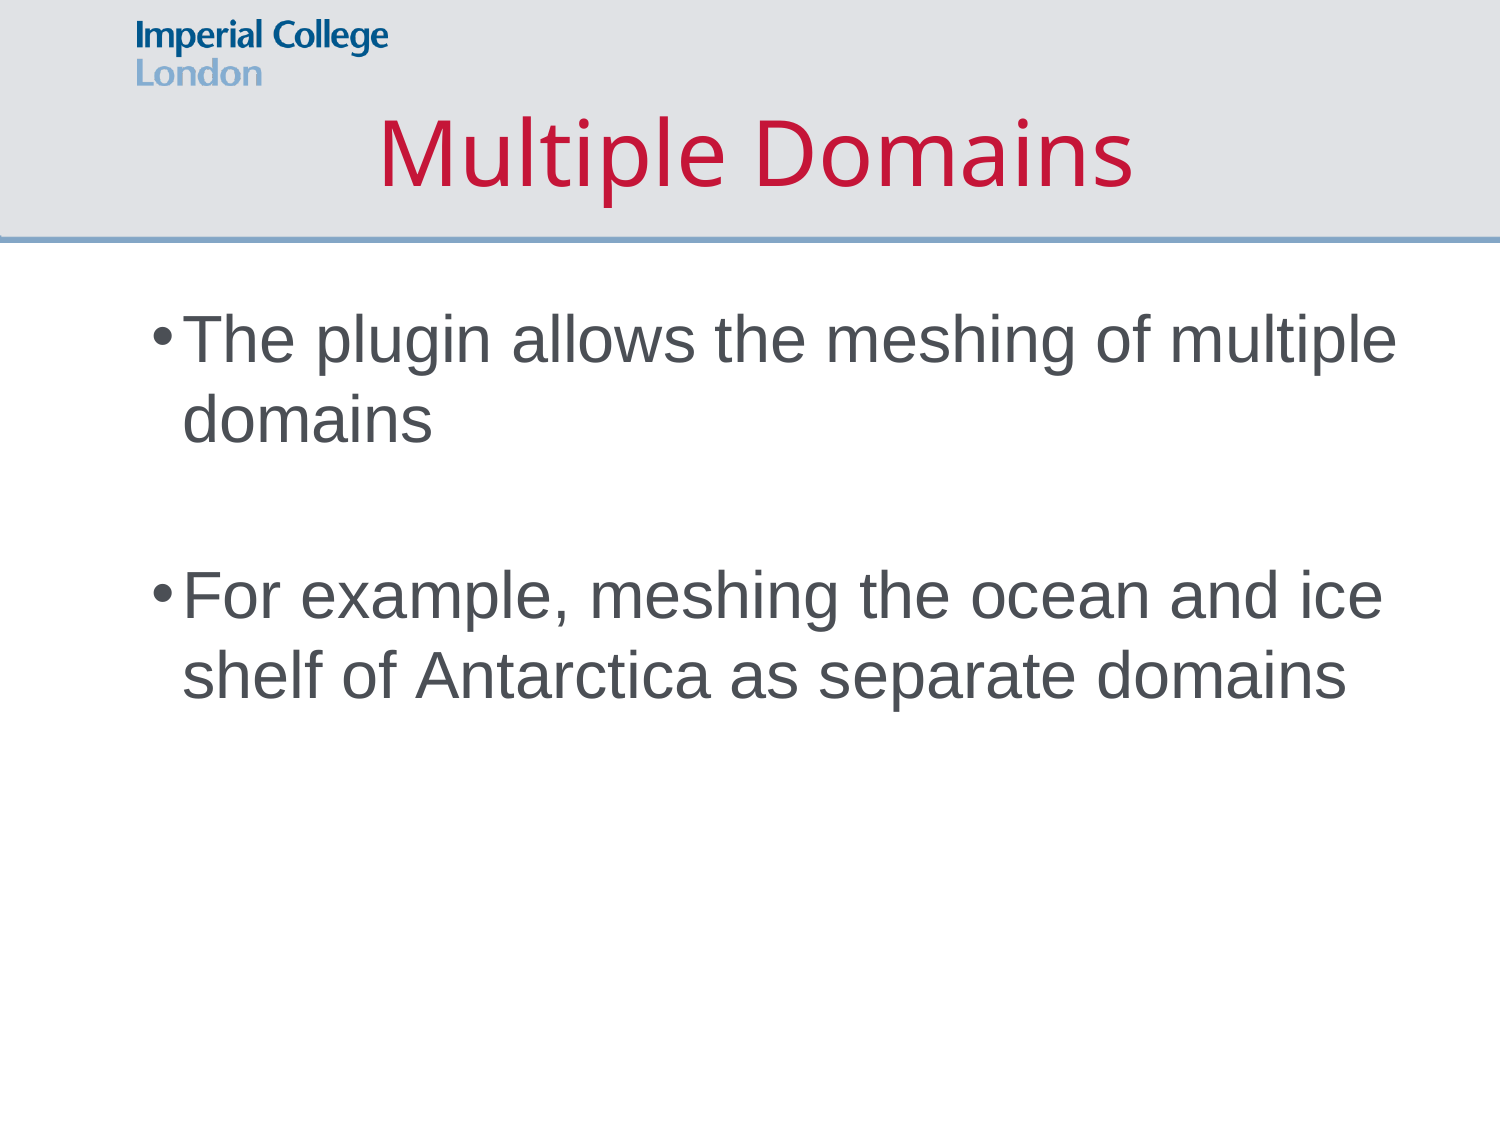

# Multiple Domains
The plugin allows the meshing of multiple domains
For example, meshing the ocean and ice shelf of Antarctica as separate domains